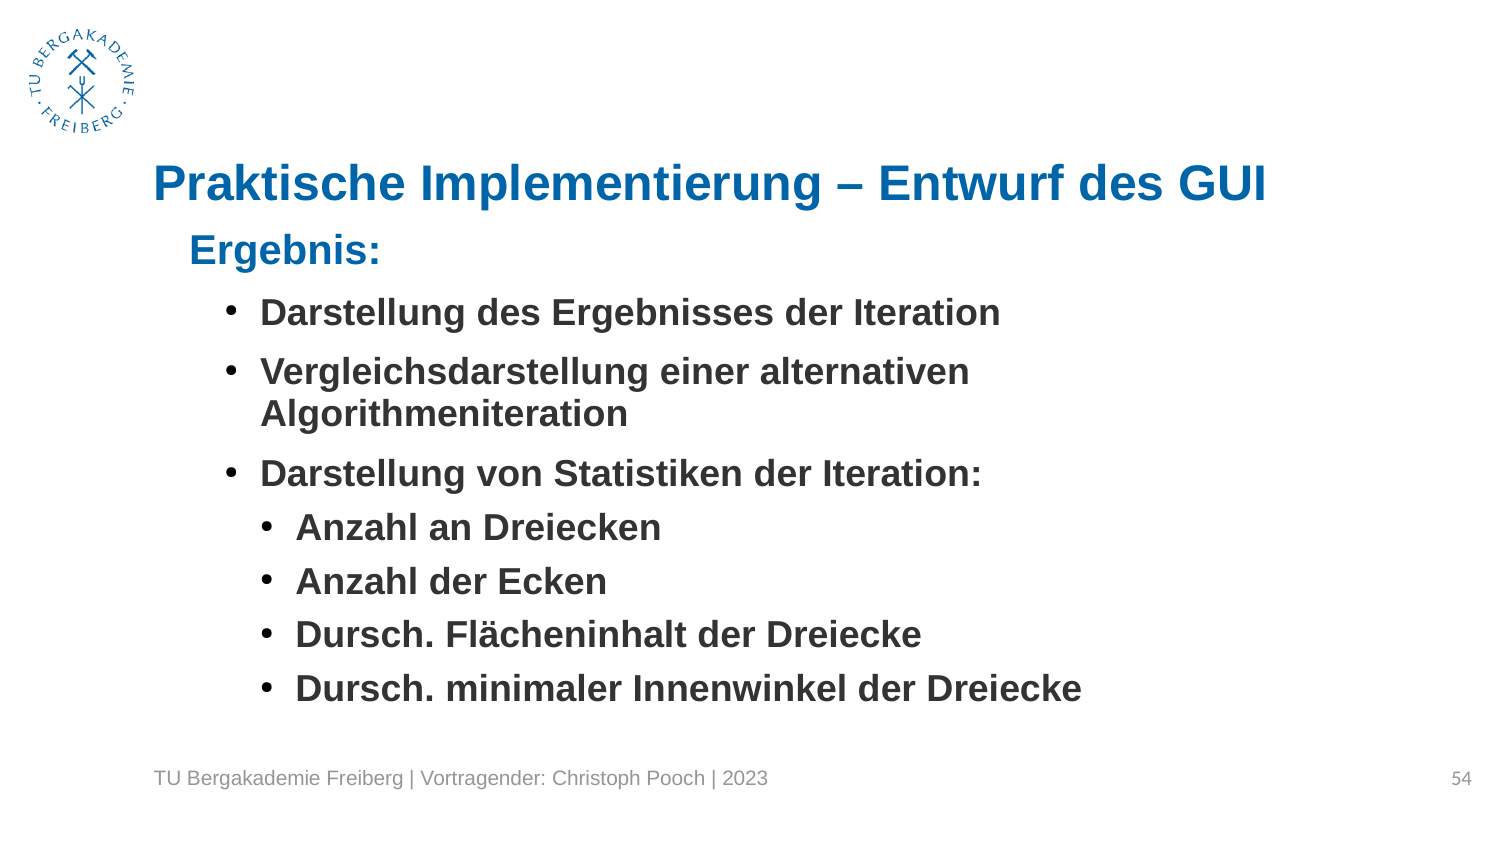

# Praktische Implementierung – Entwurf des GUI
Ergebnis:
Darstellung des Ergebnisses der Iteration
Vergleichsdarstellung einer alternativen Algorithmeniteration
Darstellung von Statistiken der Iteration:
Anzahl an Dreiecken
Anzahl der Ecken
Dursch. Flächeninhalt der Dreiecke
Dursch. minimaler Innenwinkel der Dreiecke
TU Bergakademie Freiberg | Vortragender: Christoph Pooch | 2023